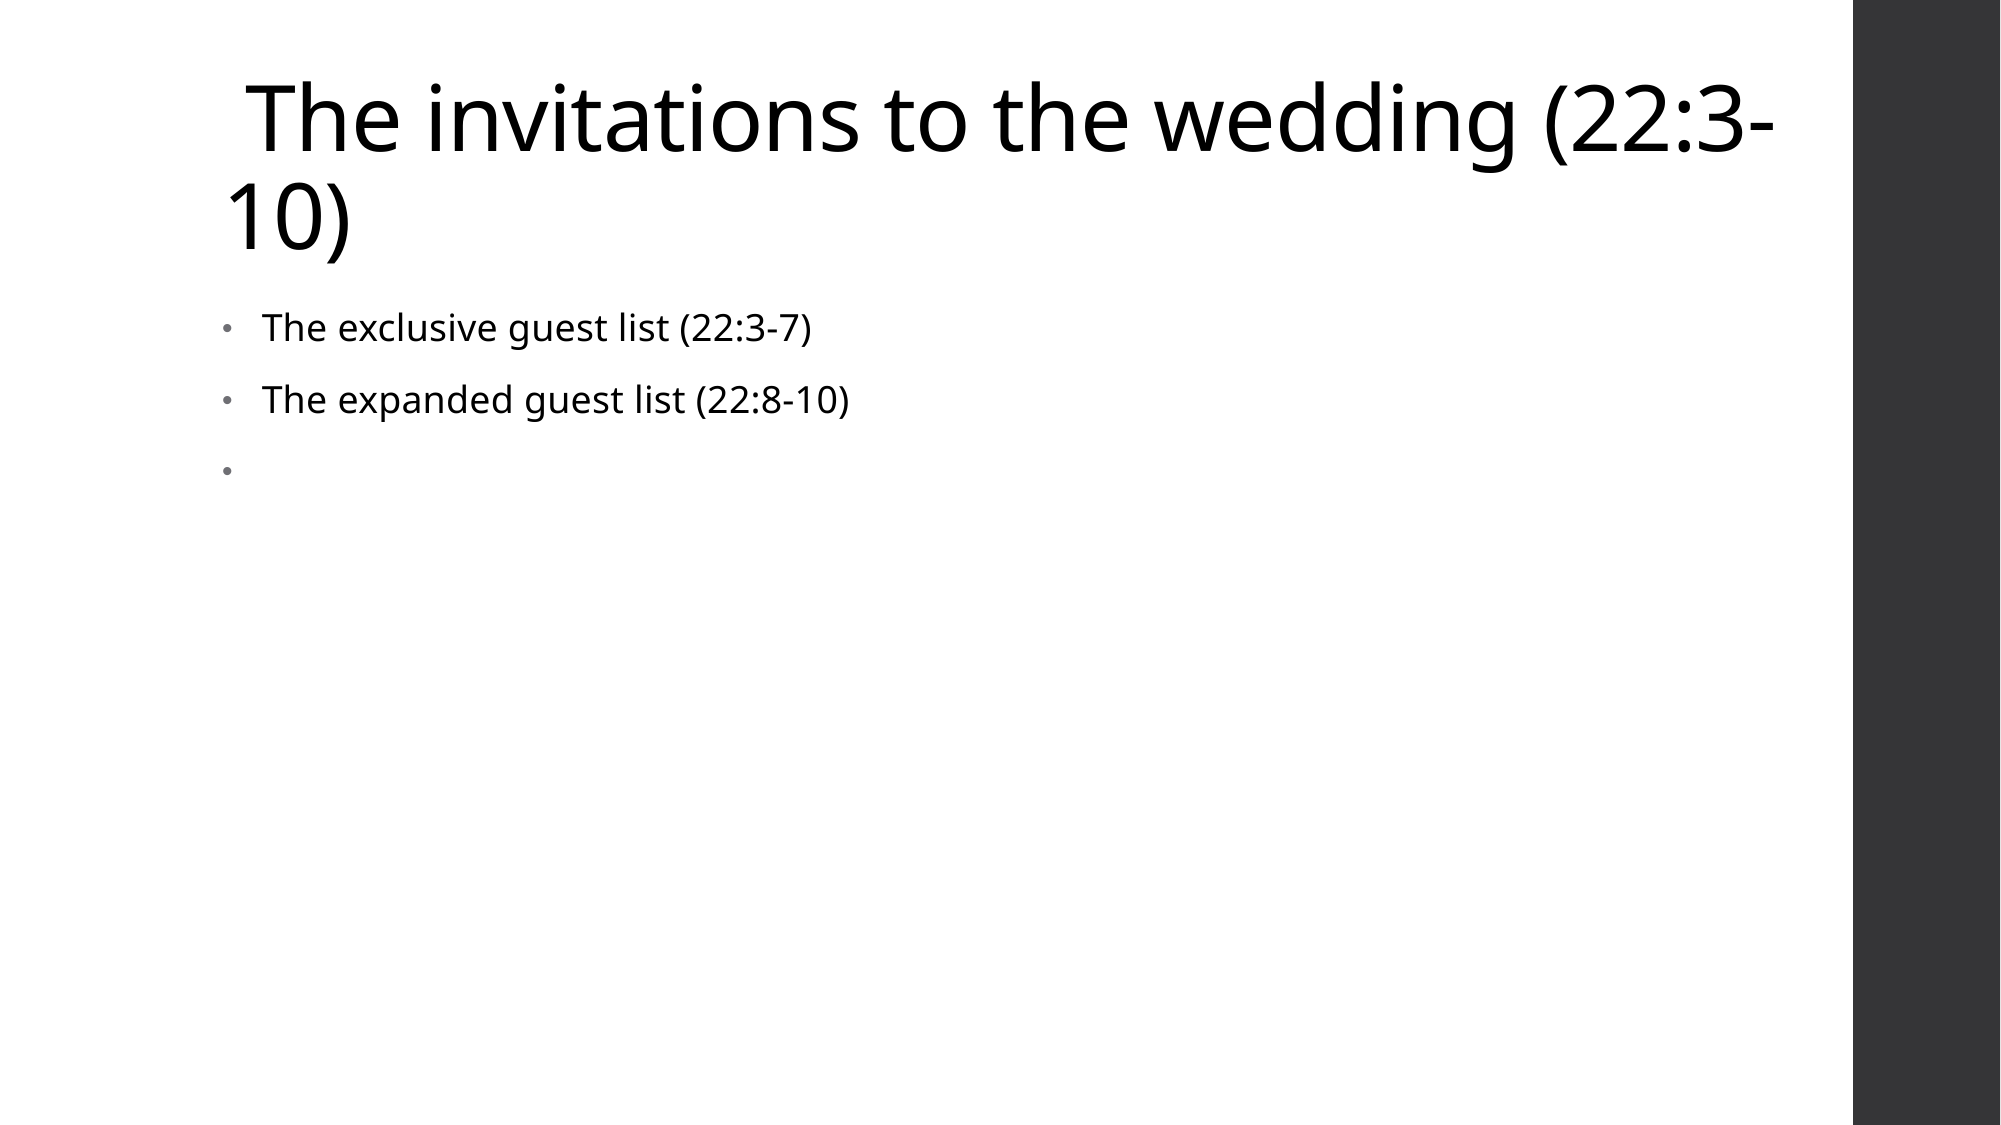

# The invitations to the wedding (22:3-10)
 The exclusive guest list (22:3-7)
 The expanded guest list (22:8-10)